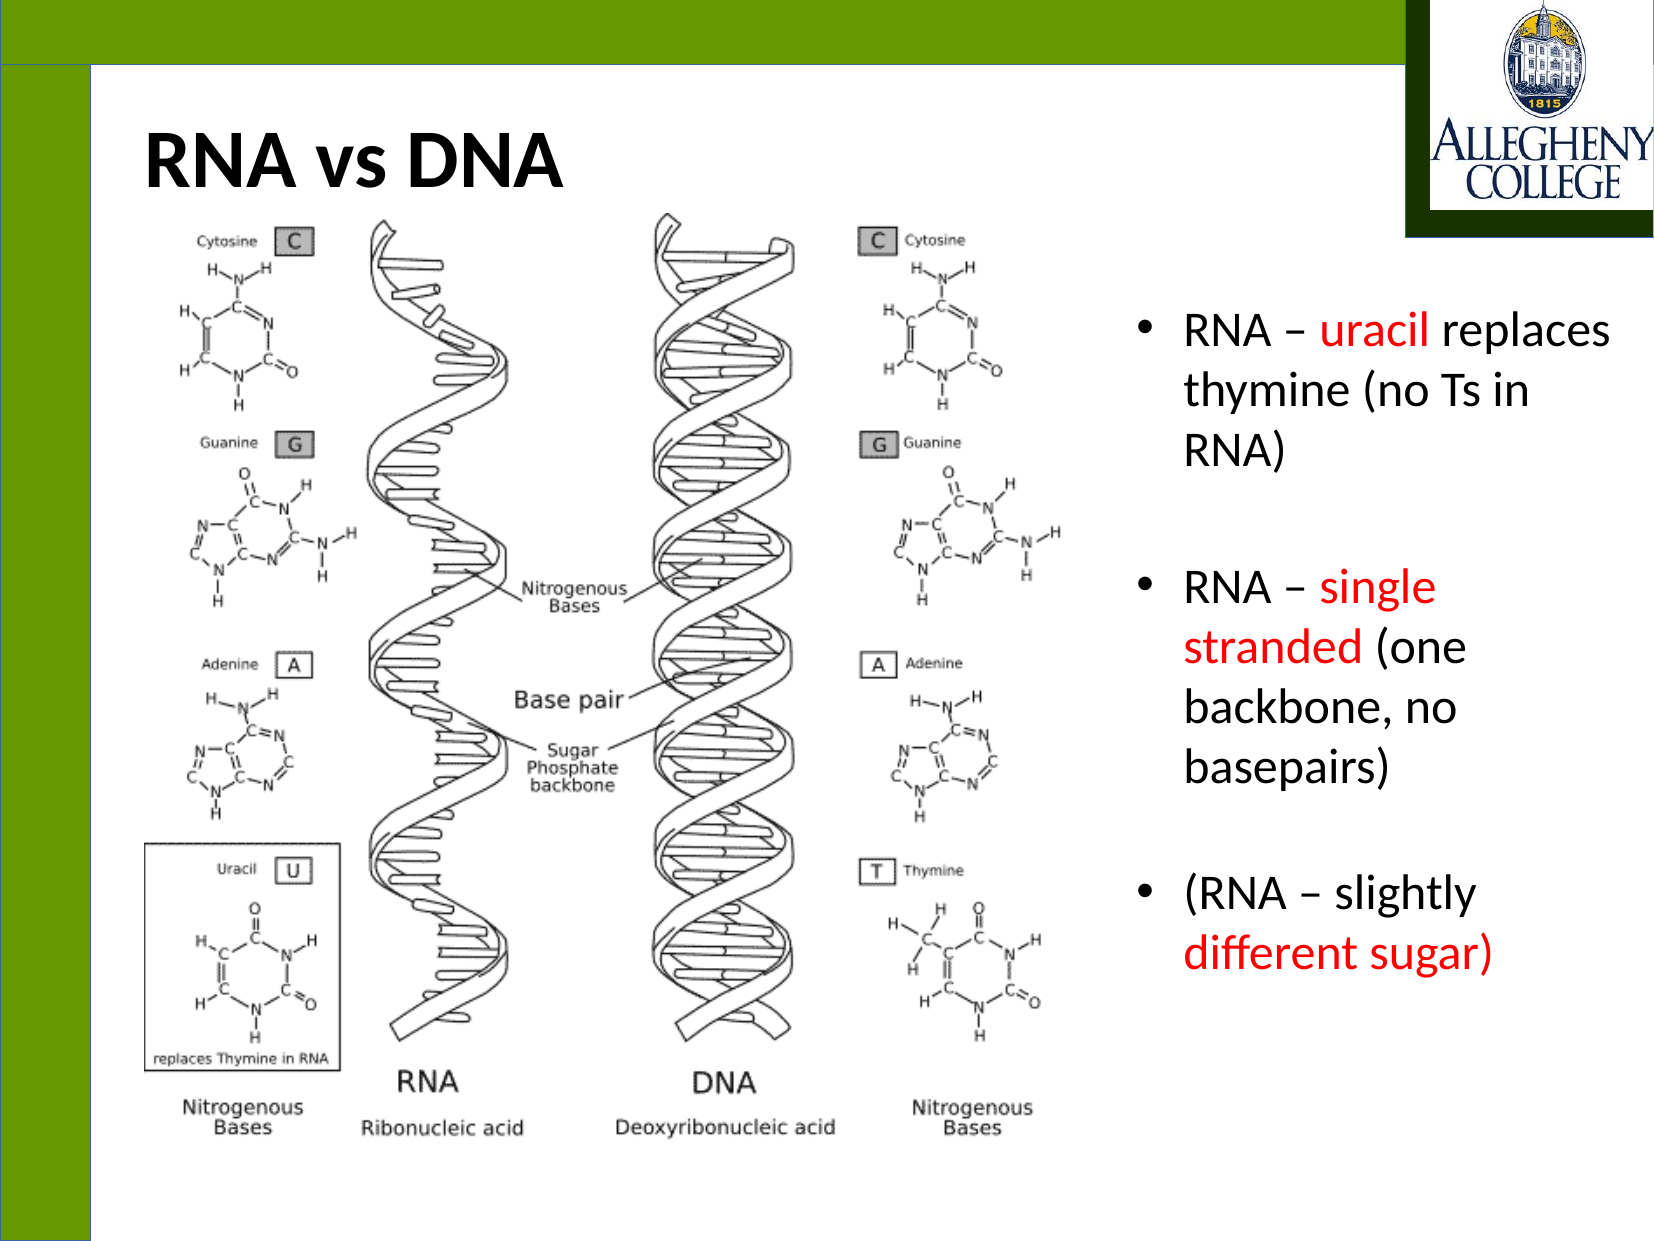

# RNA vs DNA
RNA – uracil replaces thymine (no Ts in RNA)
RNA – single stranded (one backbone, no basepairs)
(RNA – slightly different sugar)